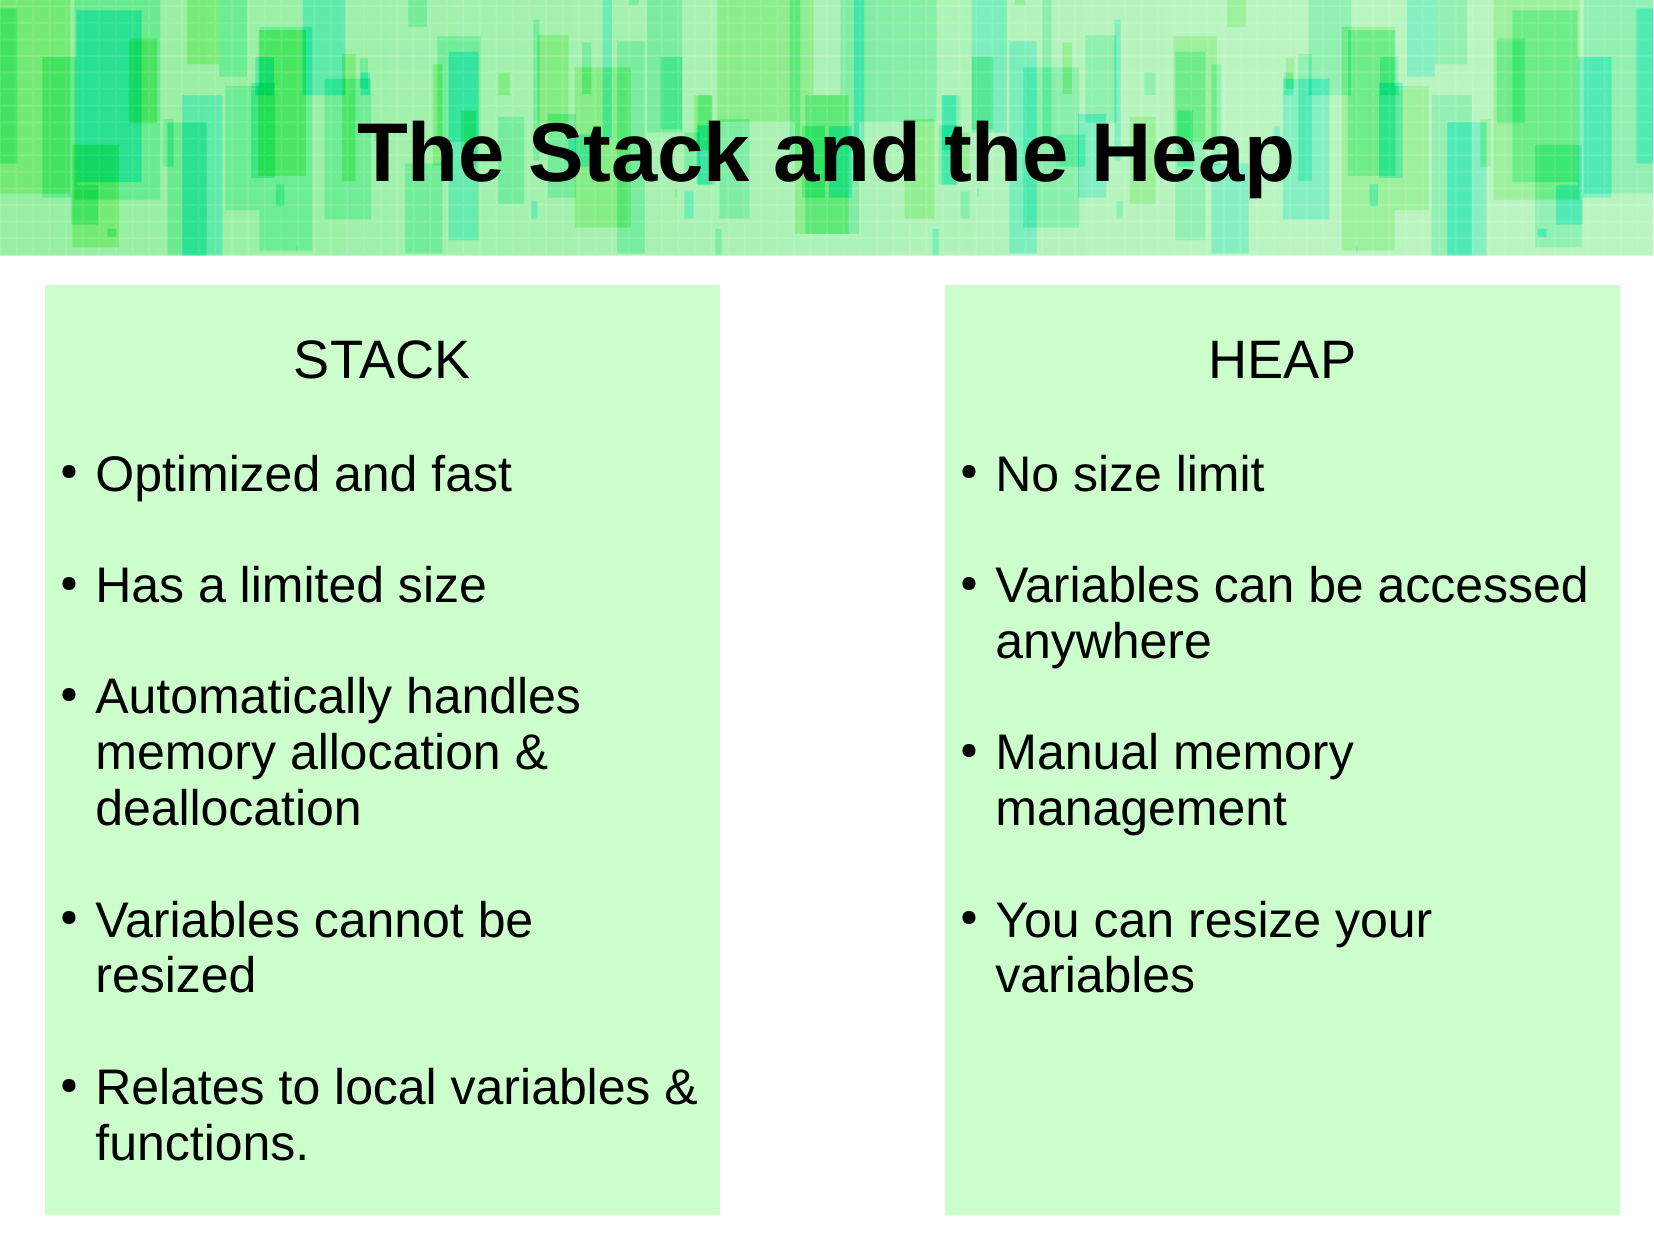

# The Stack and the Heap
STACK
Optimized and fast
Has a limited size
Automatically handles memory allocation & deallocation
Variables cannot be resized
Relates to local variables & functions.
HEAP
No size limit
Variables can be accessed anywhere
Manual memory management
You can resize your variables